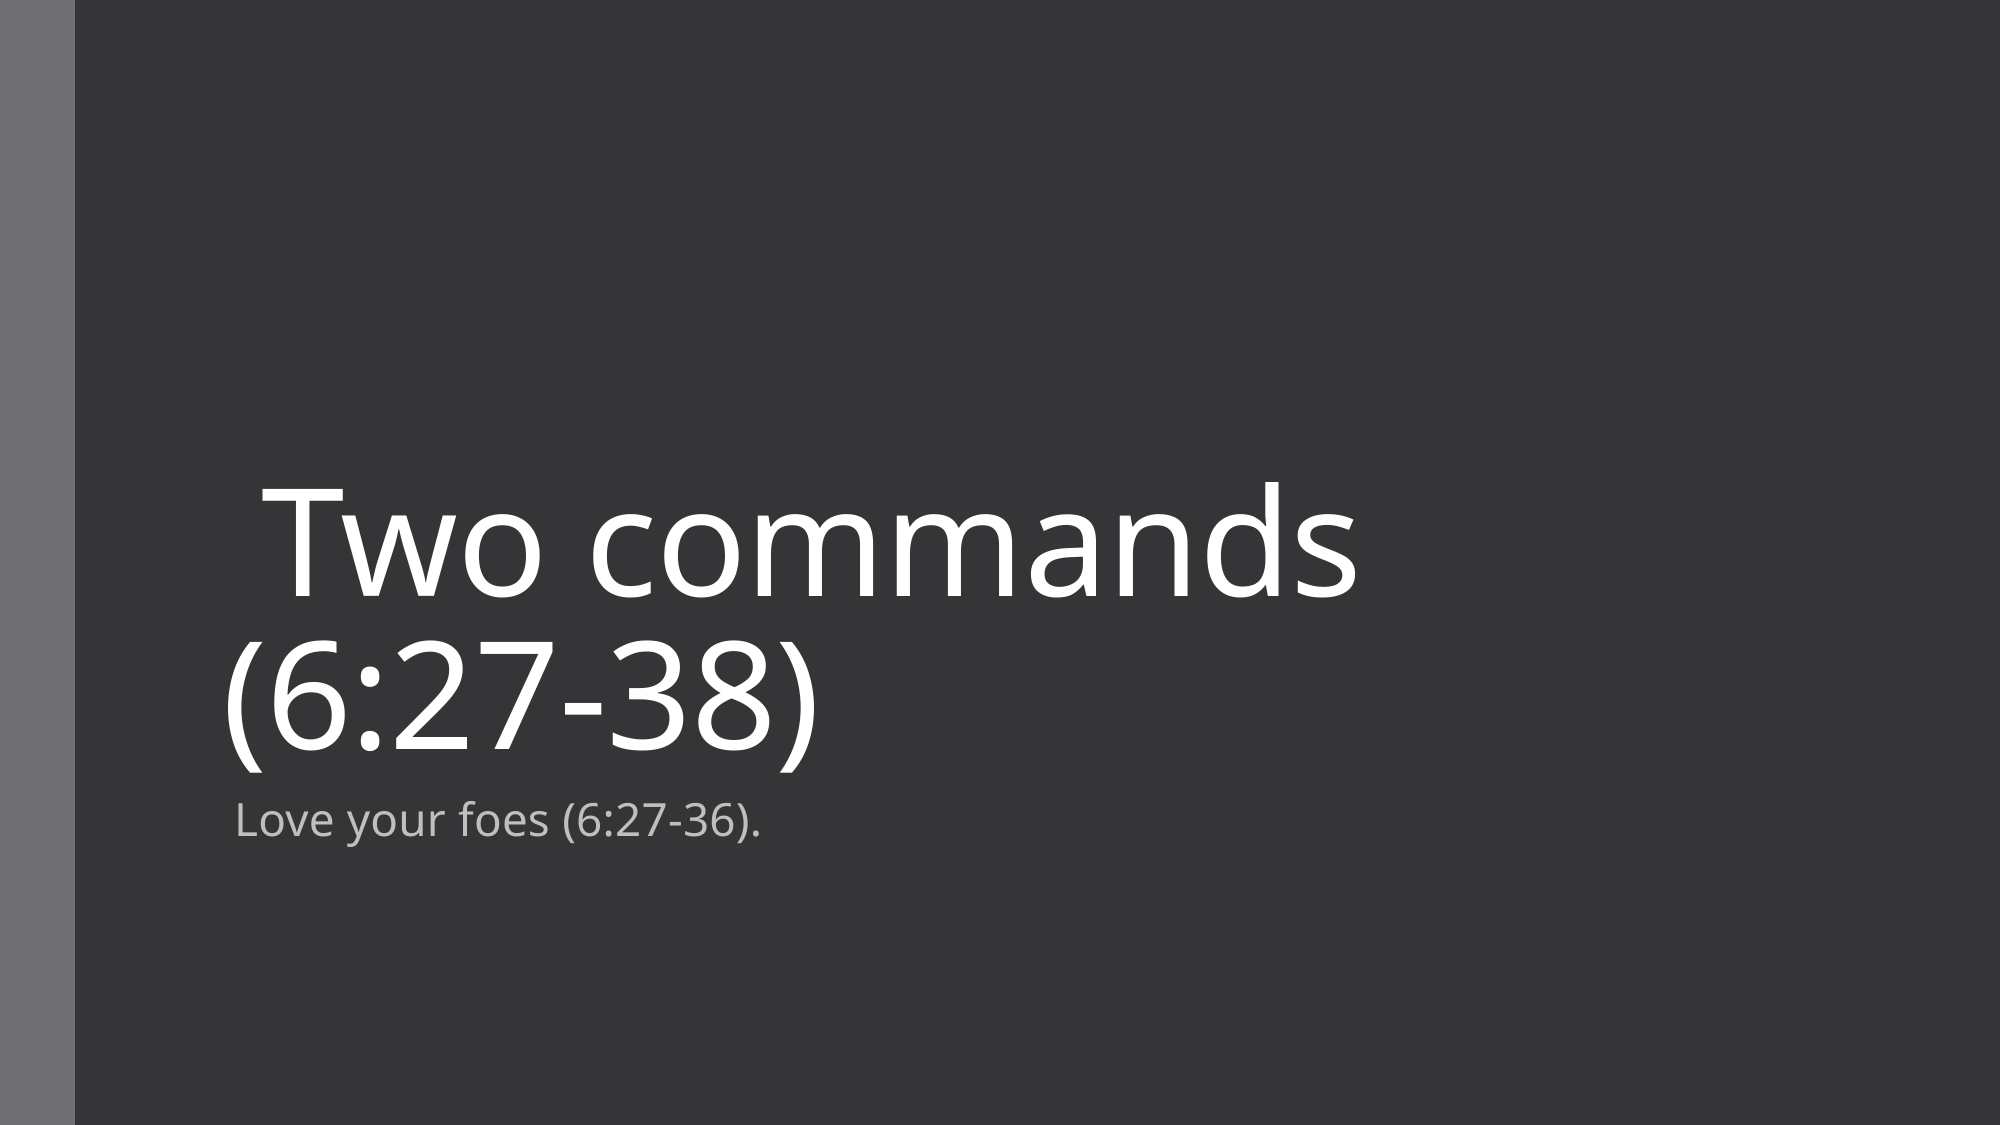

# Two commands (6:27-38)
 Love your foes (6:27-36).